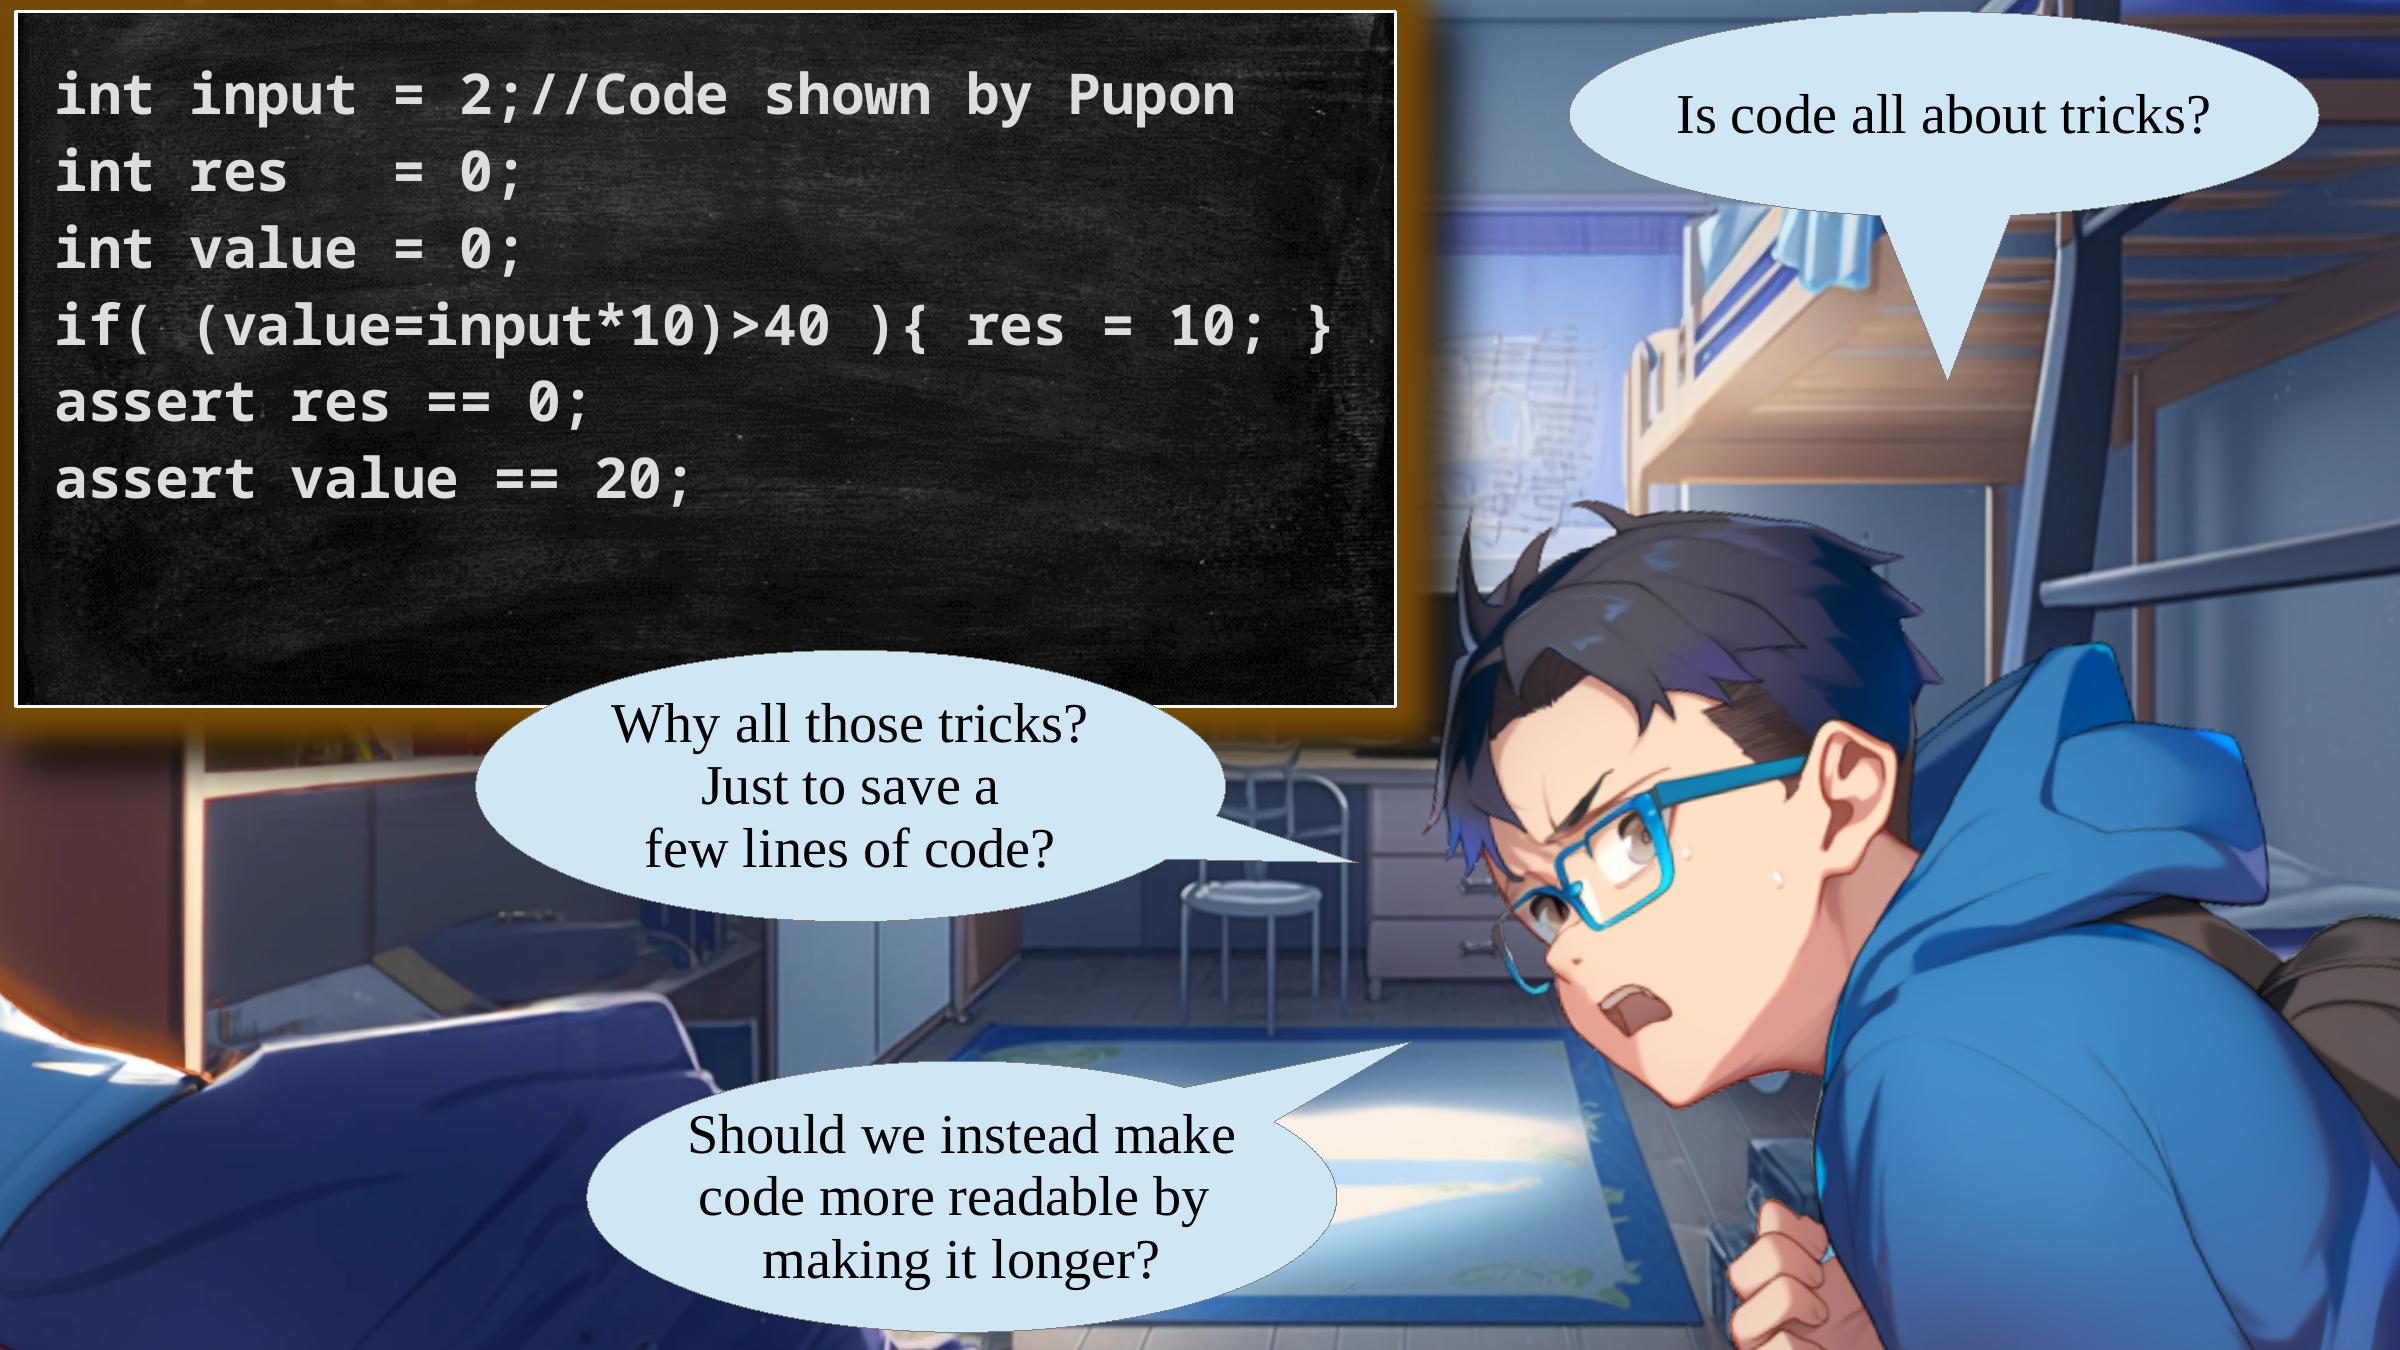

Is code all about tricks?
int input = 2;//Code shown by Pupon
int res = 0;
int value = 0;
if( (value=input*10)>40 ){ res = 10; }
assert res == 0;
assert value == 20;
Why all those tricks?
Just to save a
few lines of code?
Should we instead make
code more readable by
making it longer?